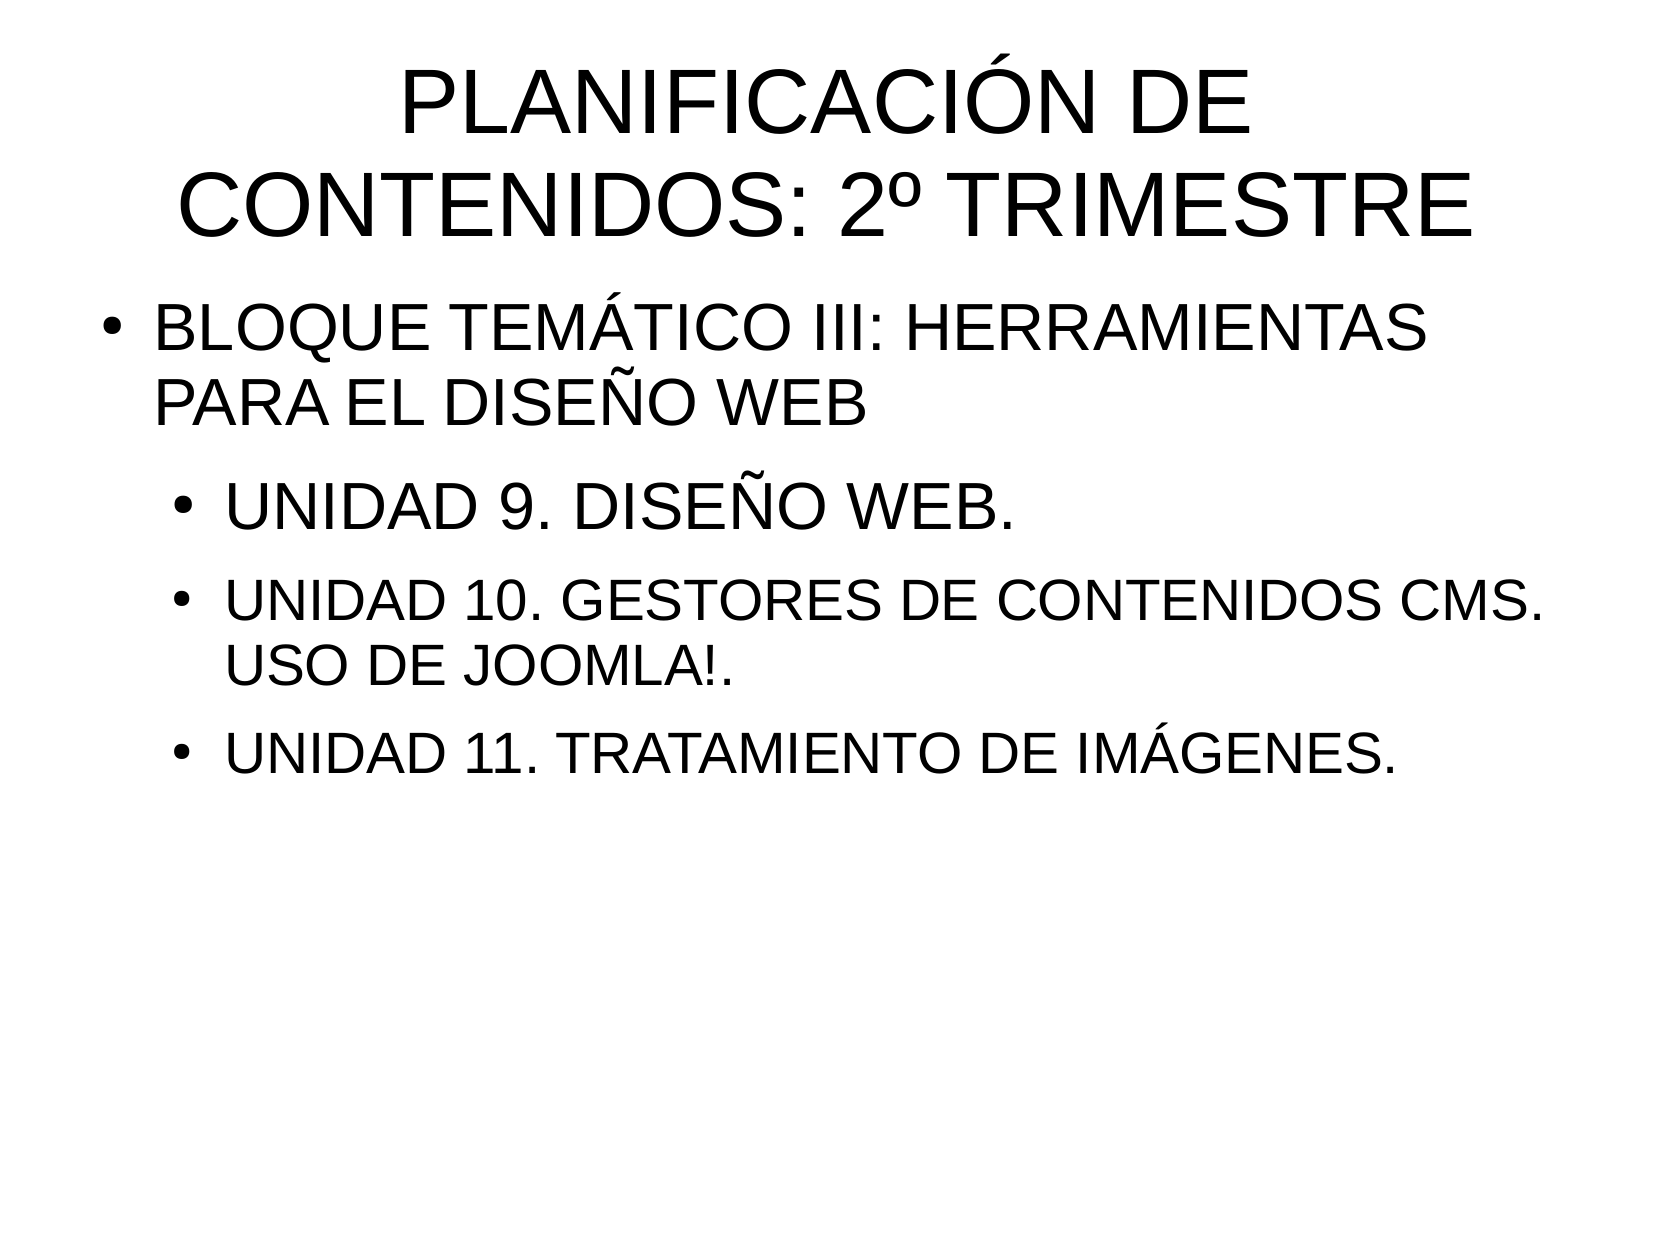

# PLANIFICACIÓN DE CONTENIDOS: 2º TRIMESTRE
BLOQUE TEMÁTICO III: HERRAMIENTAS PARA EL DISEÑO WEB
UNIDAD 9. DISEÑO WEB.
UNIDAD 10. GESTORES DE CONTENIDOS CMS. USO DE JOOMLA!.
UNIDAD 11. TRATAMIENTO DE IMÁGENES.